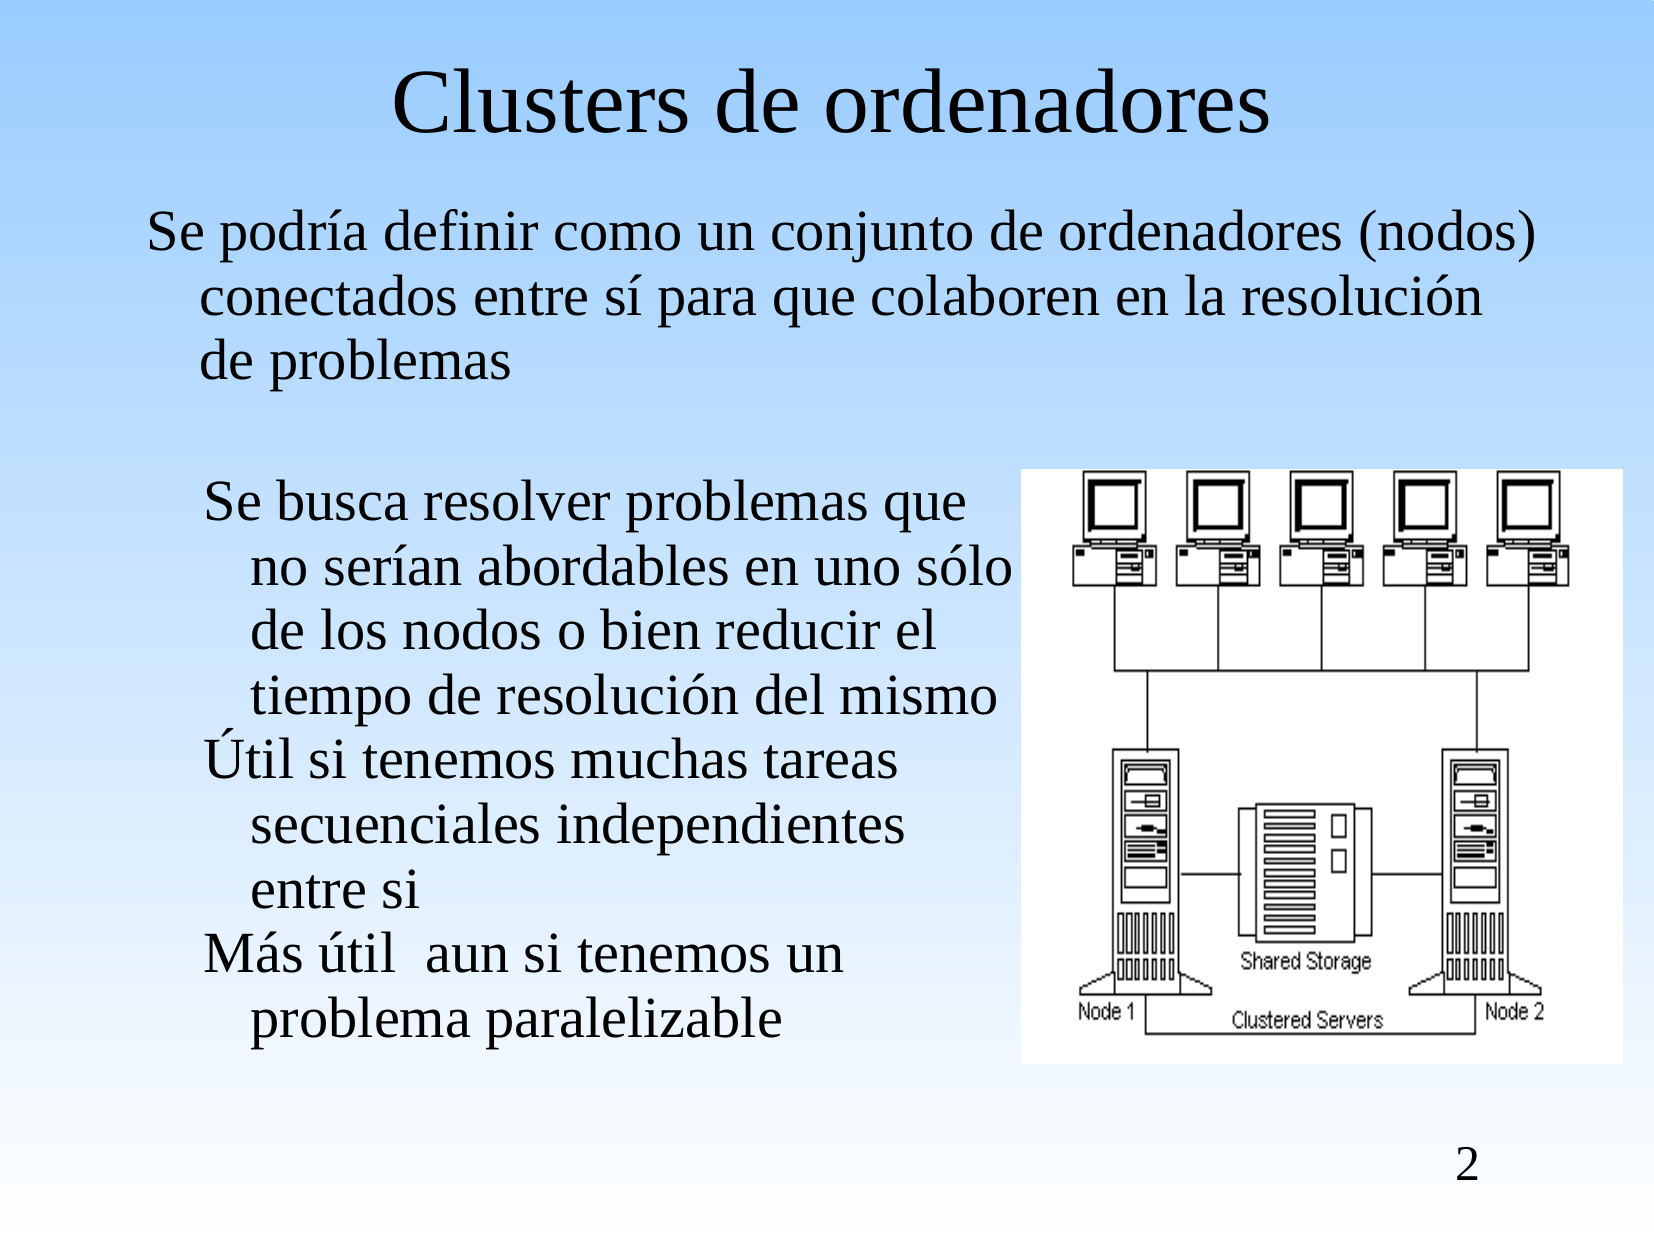

# Clusters de ordenadores
Se podría definir como un conjunto de ordenadores (nodos) conectados entre sí para que colaboren en la resolución de problemas
Se busca resolver problemas que no serían abordables en uno sólo de los nodos o bien reducir el tiempo de resolución del mismo
Útil si tenemos muchas tareas secuenciales independientes entre si
Más útil aun si tenemos un problema paralelizable